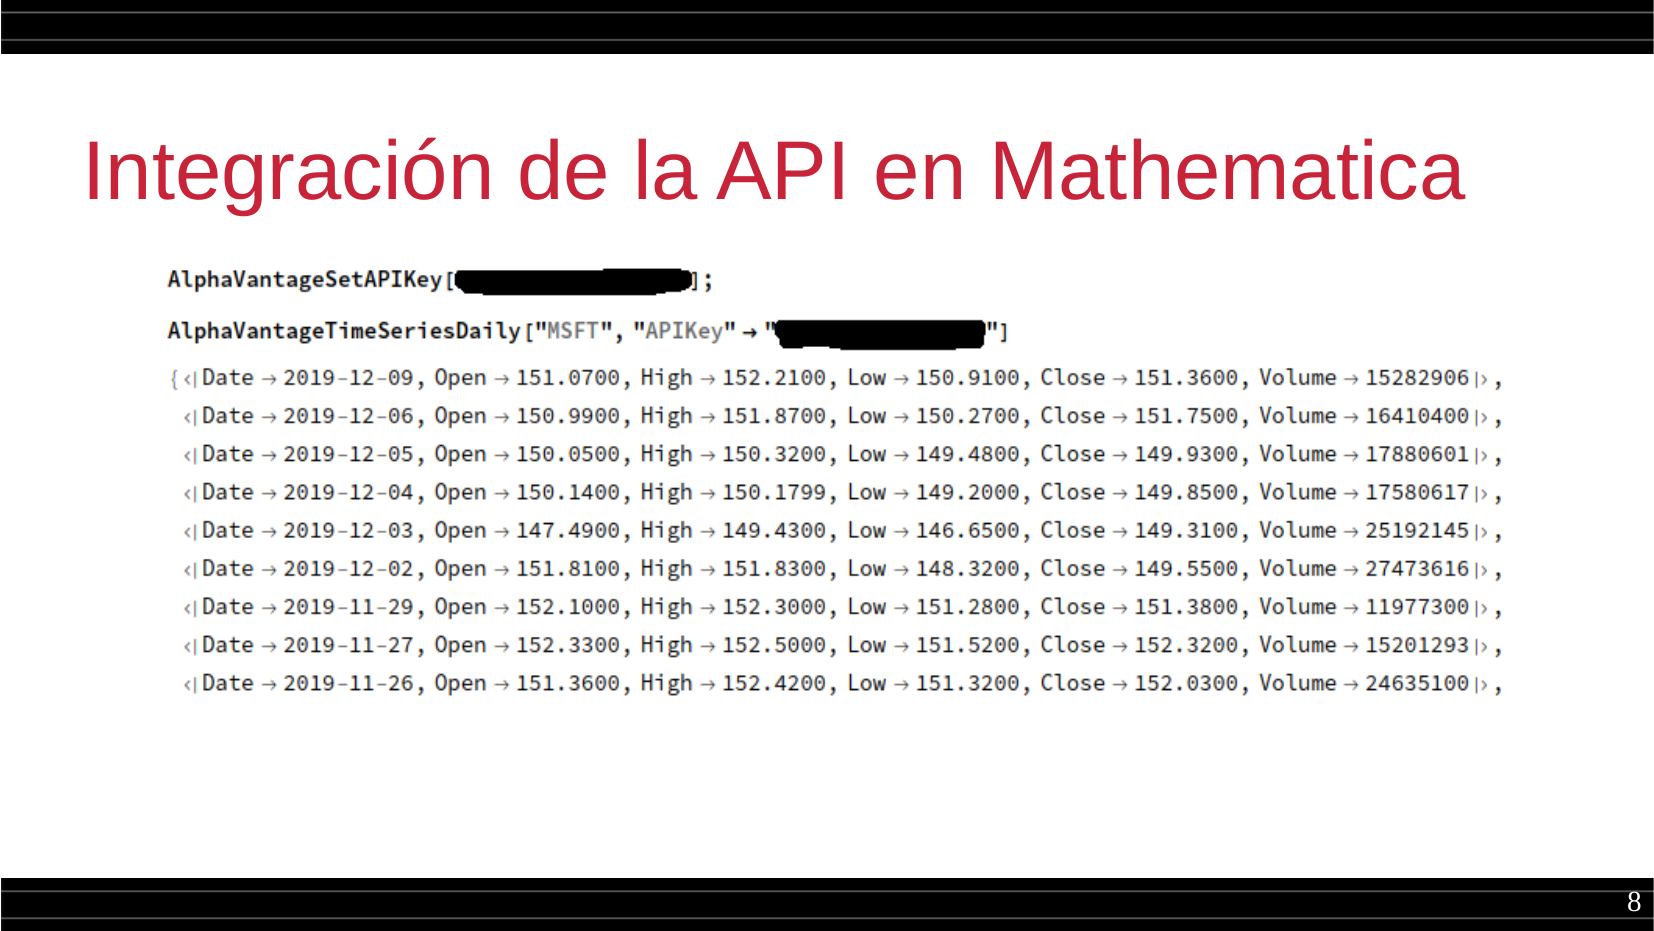

# Integración de la API en Mathematica